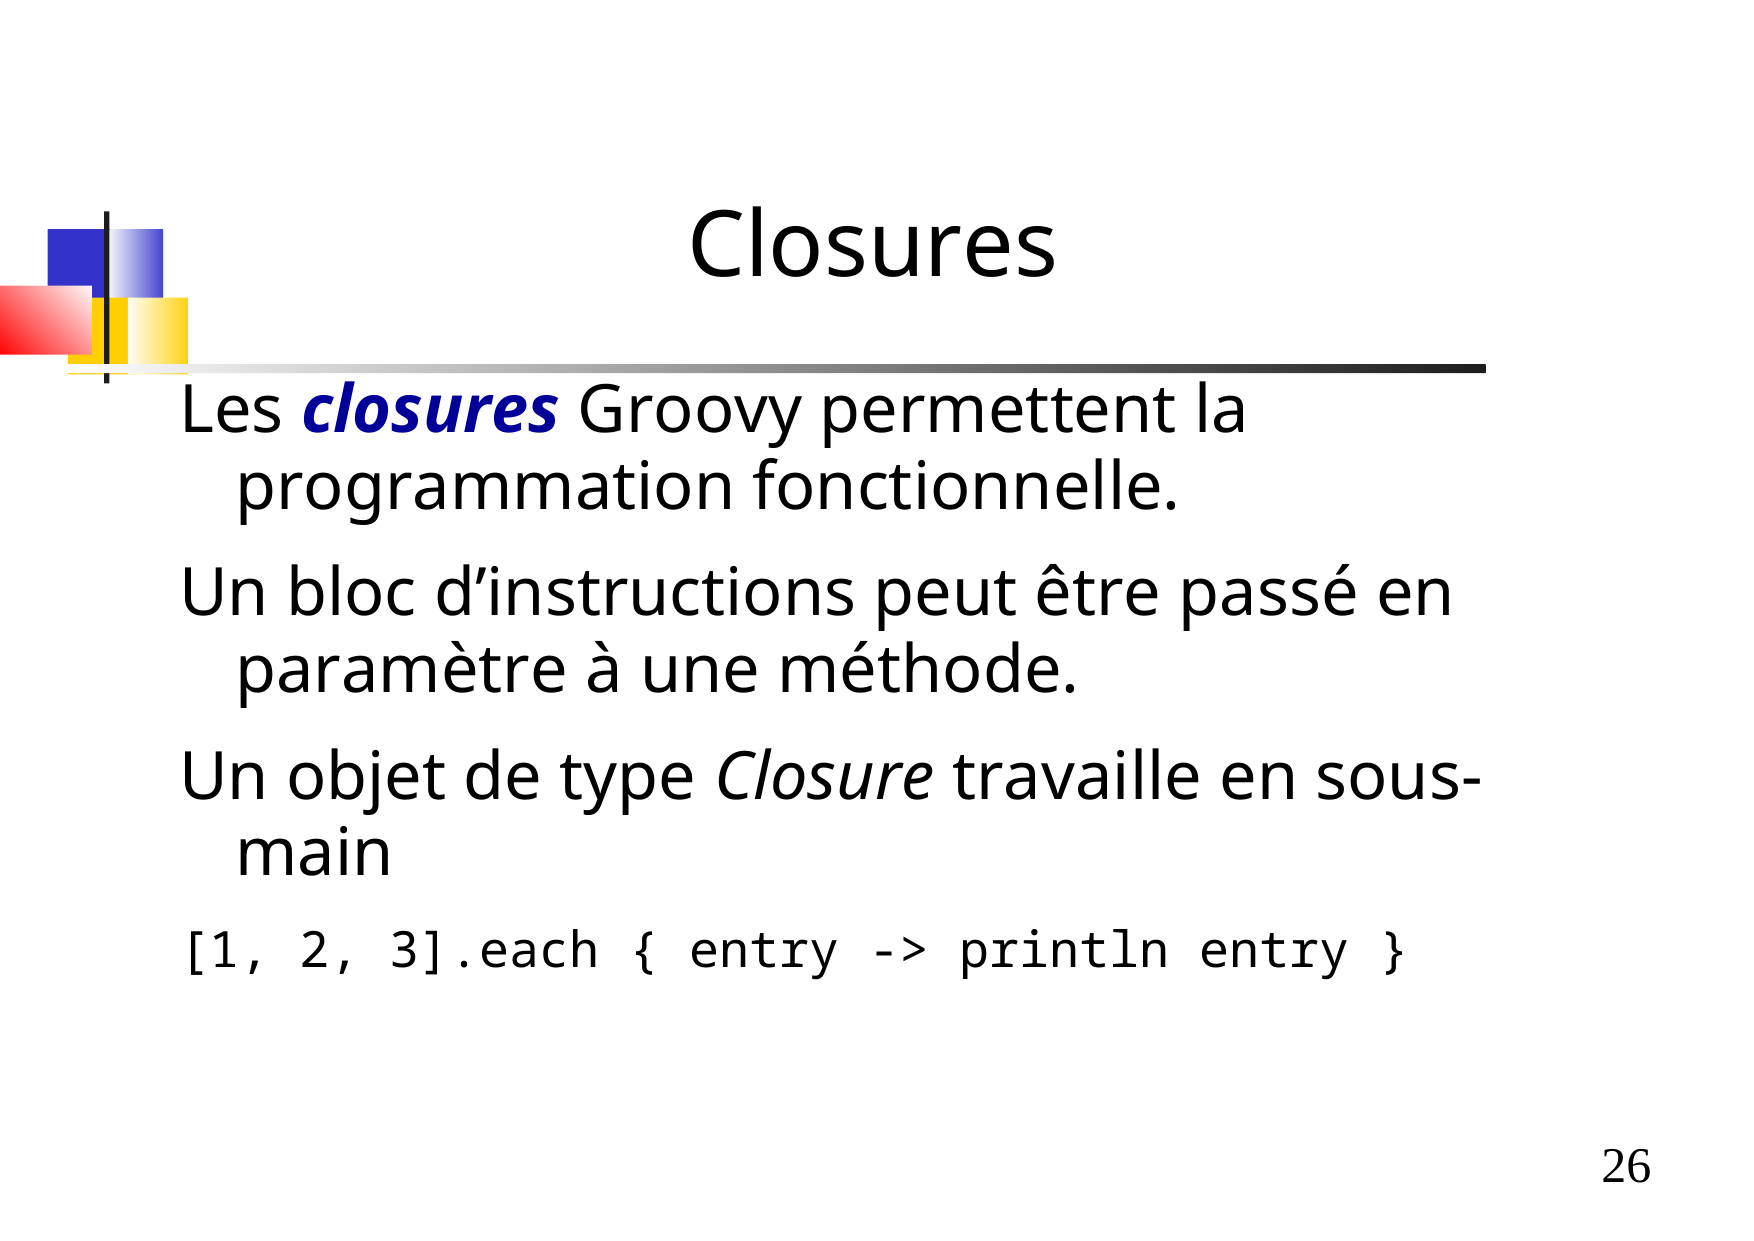

# Closures
Les closures Groovy permettent la programmation fonctionnelle.
Un bloc d’instructions peut être passé en paramètre à une méthode.
Un objet de type Closure travaille en sous-main
[1, 2, 3].each { entry -> println entry }